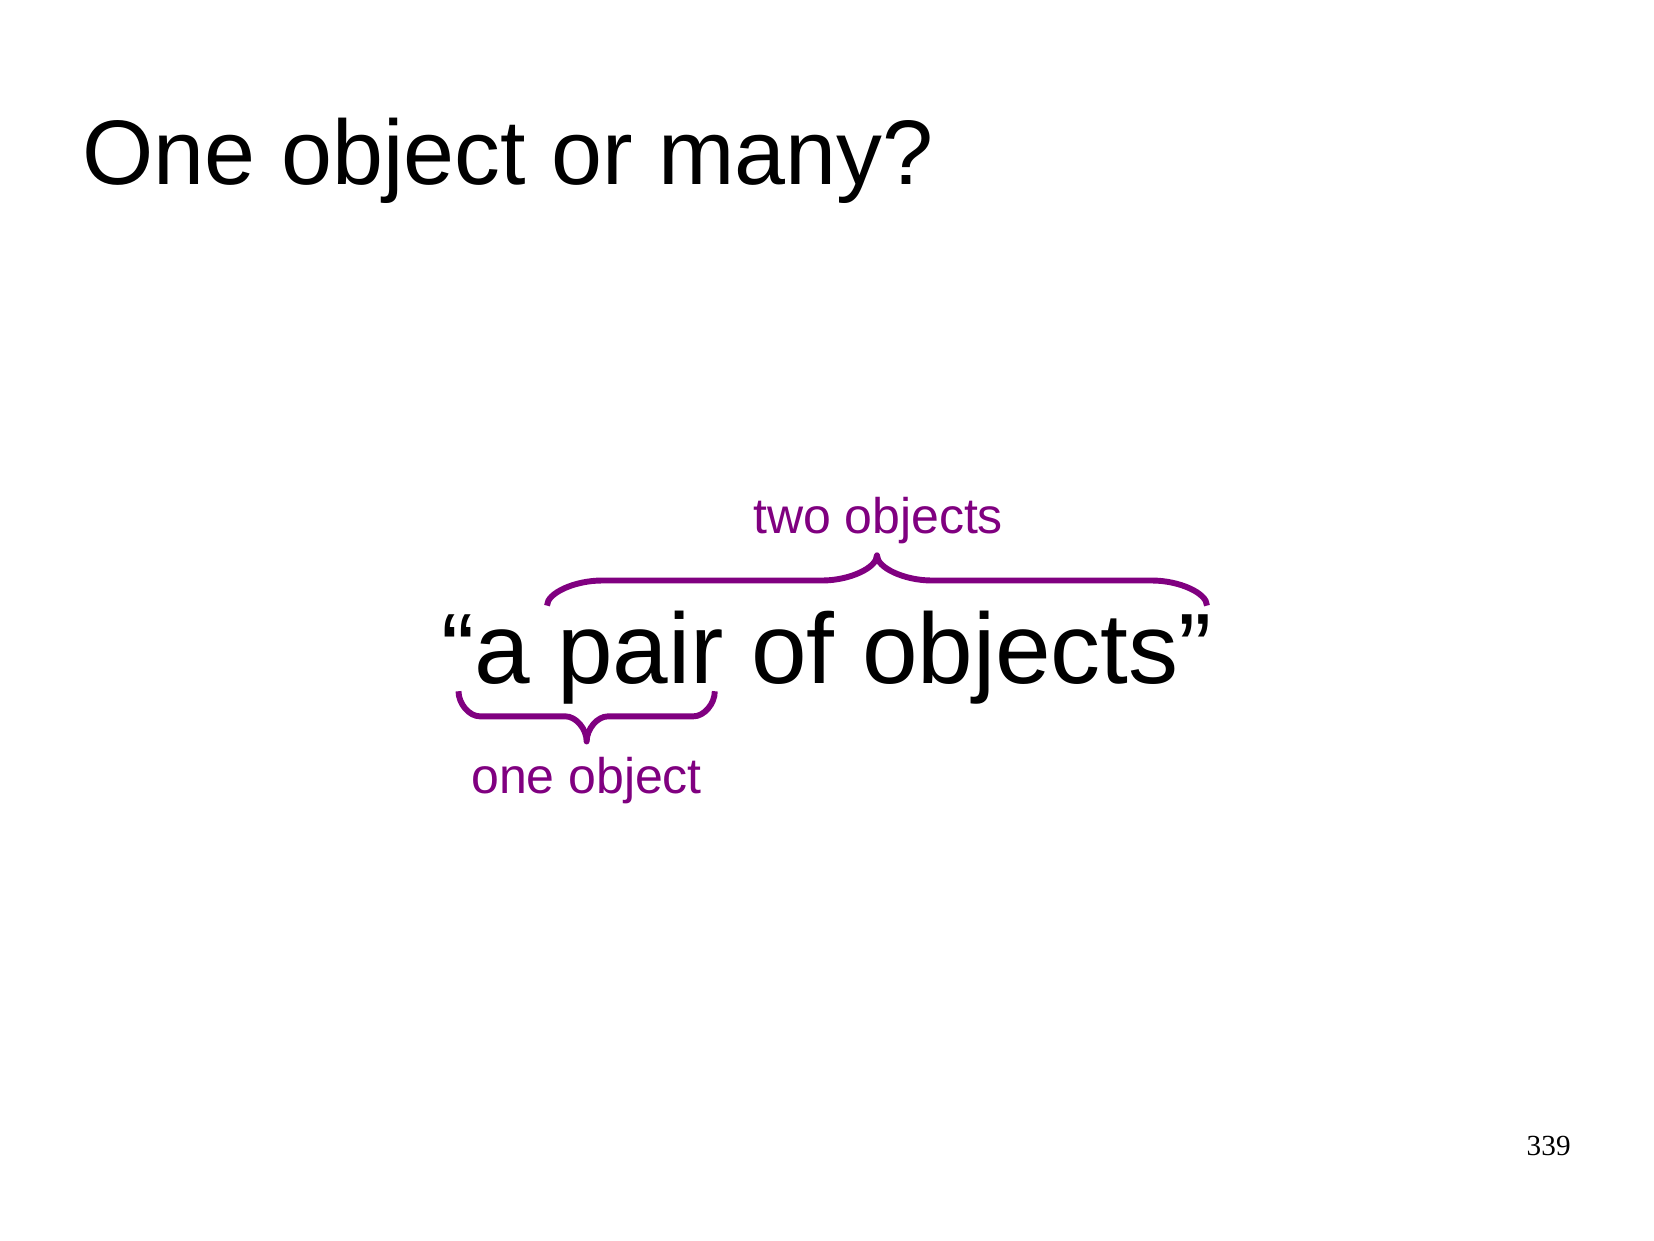

# One object or many?
two objects
“a pair of objects”
one object
339